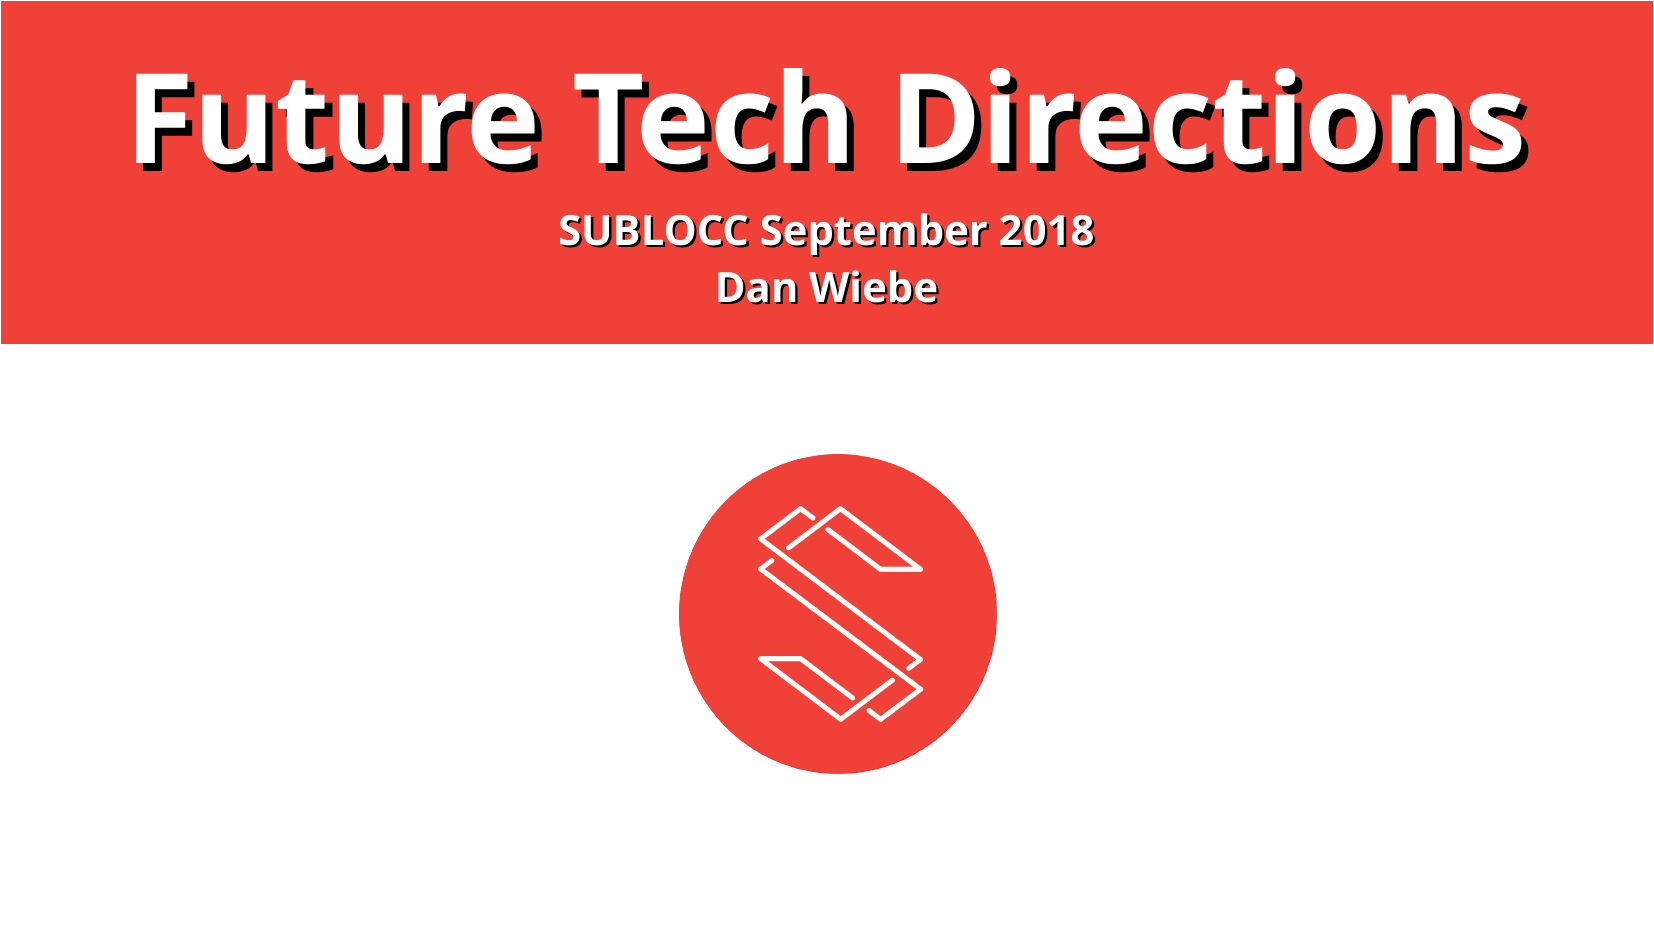

Future Tech Directions
SUBLOCC September 2018
Dan Wiebe
#